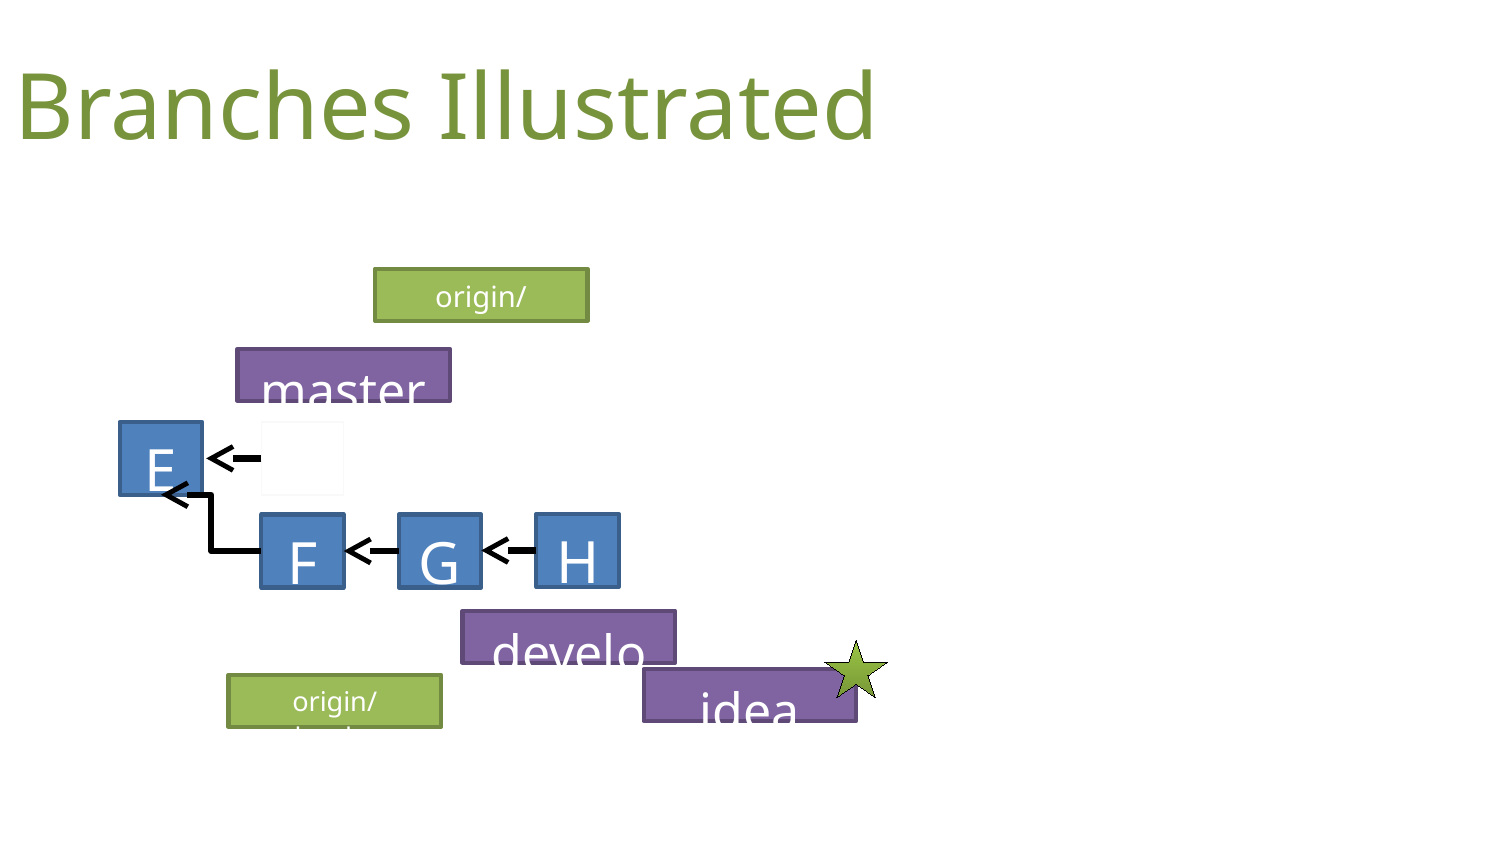

# Branches Illustrated
origin/master
master
E
I
H
F
G
develop
idea
origin/develop